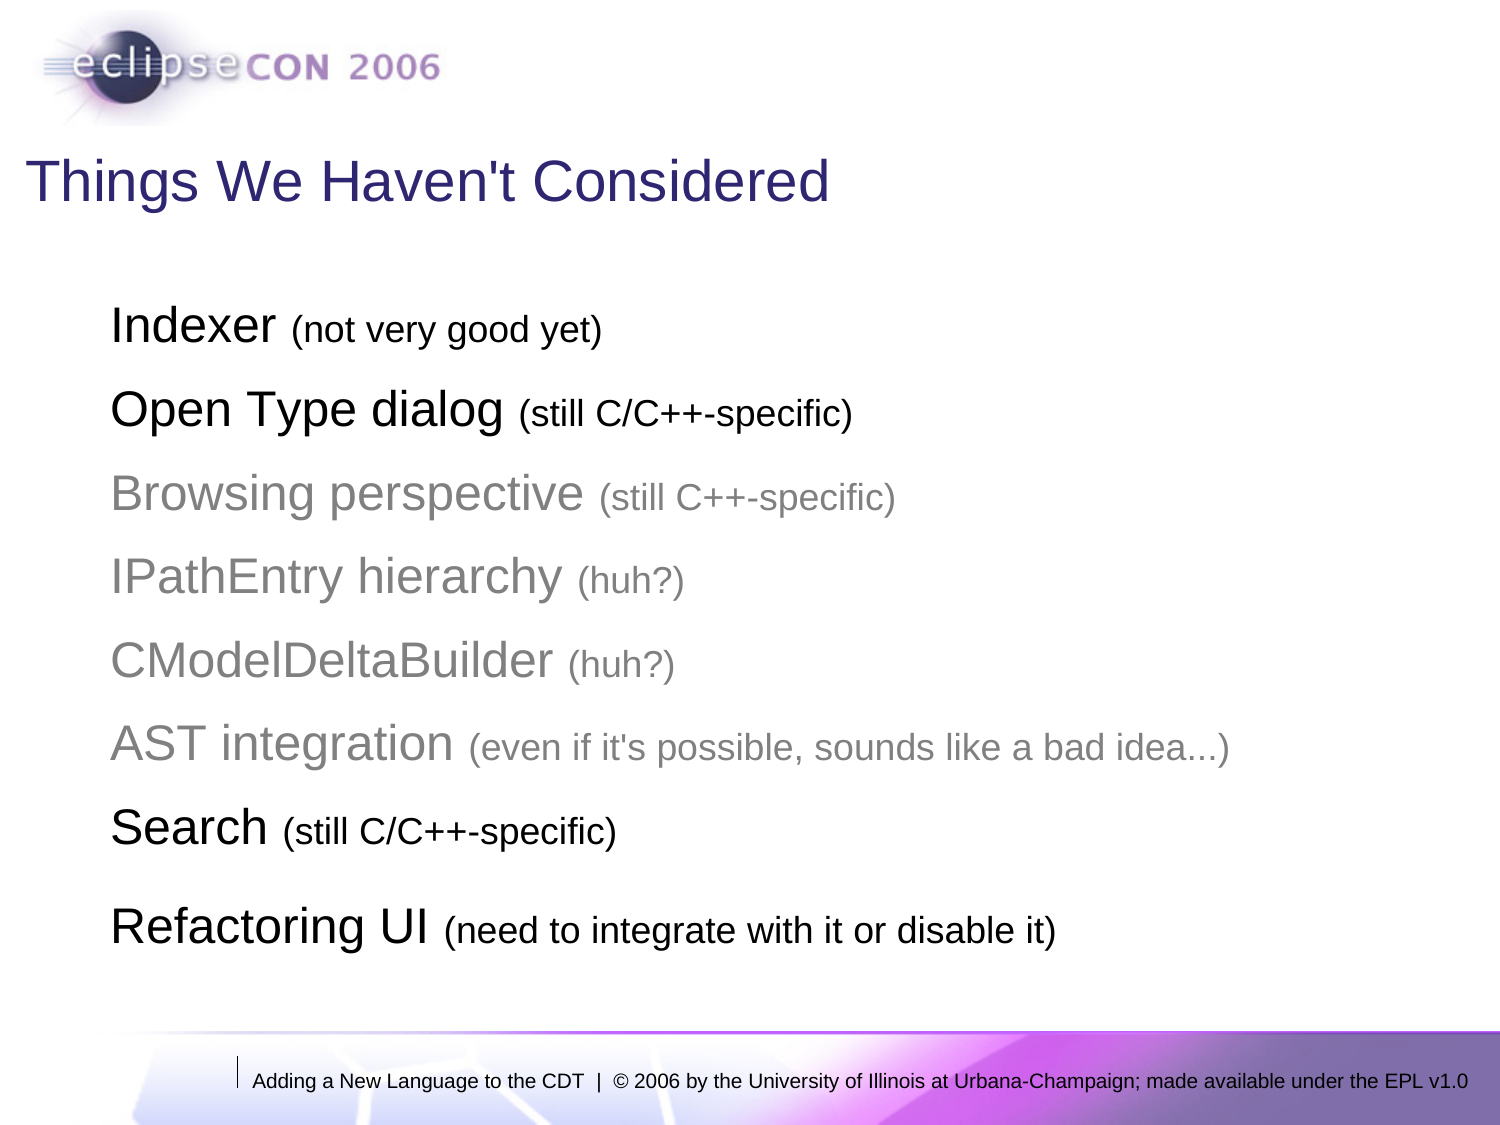

# Things We Haven't Considered
Indexer (not very good yet)
Open Type dialog (still C/C++-specific)
Browsing perspective (still C++-specific)
IPathEntry hierarchy (huh?)
CModelDeltaBuilder (huh?)
AST integration (even if it's possible, sounds like a bad idea...)
Search (still C/C++-specific)
Refactoring UI (need to integrate with it or disable it)